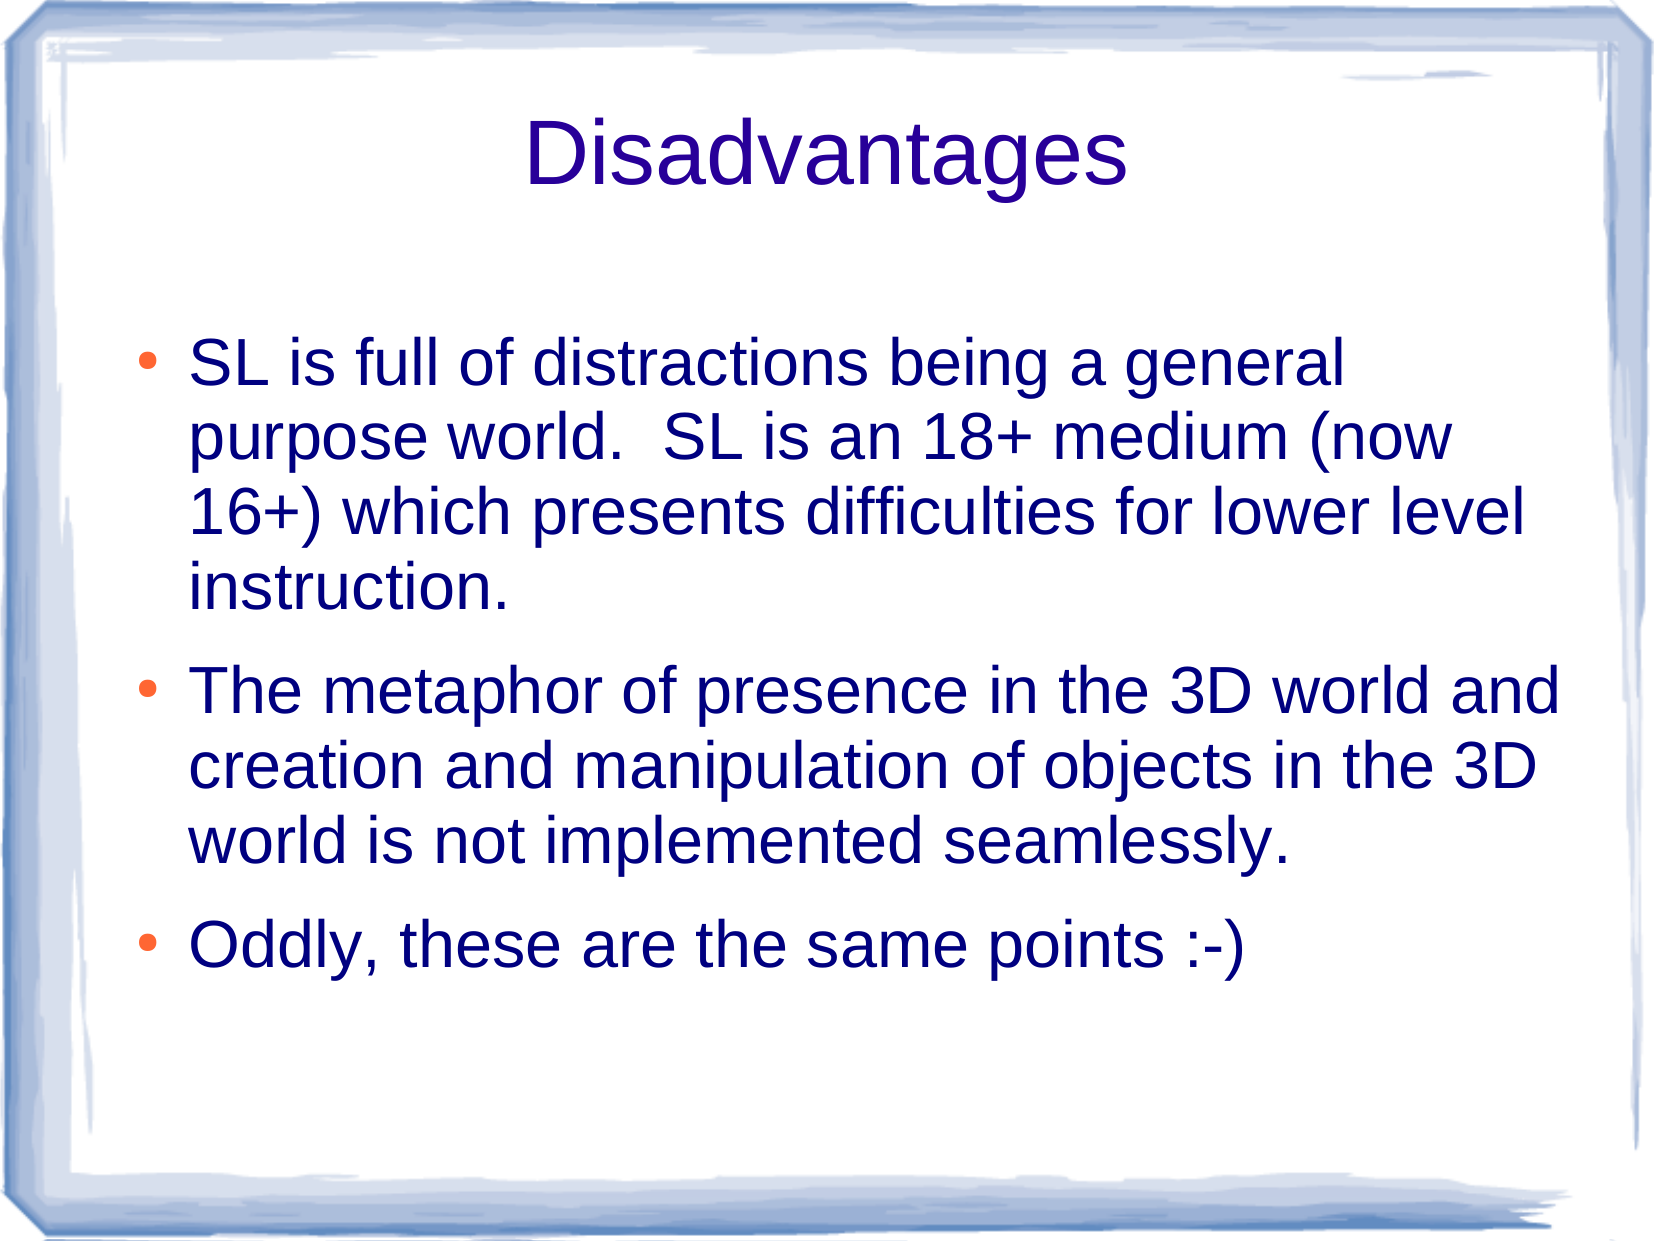

# Disadvantages
SL is full of distractions being a general purpose world. SL is an 18+ medium (now 16+) which presents difficulties for lower level instruction.
The metaphor of presence in the 3D world and creation and manipulation of objects in the 3D world is not implemented seamlessly.
Oddly, these are the same points :-)